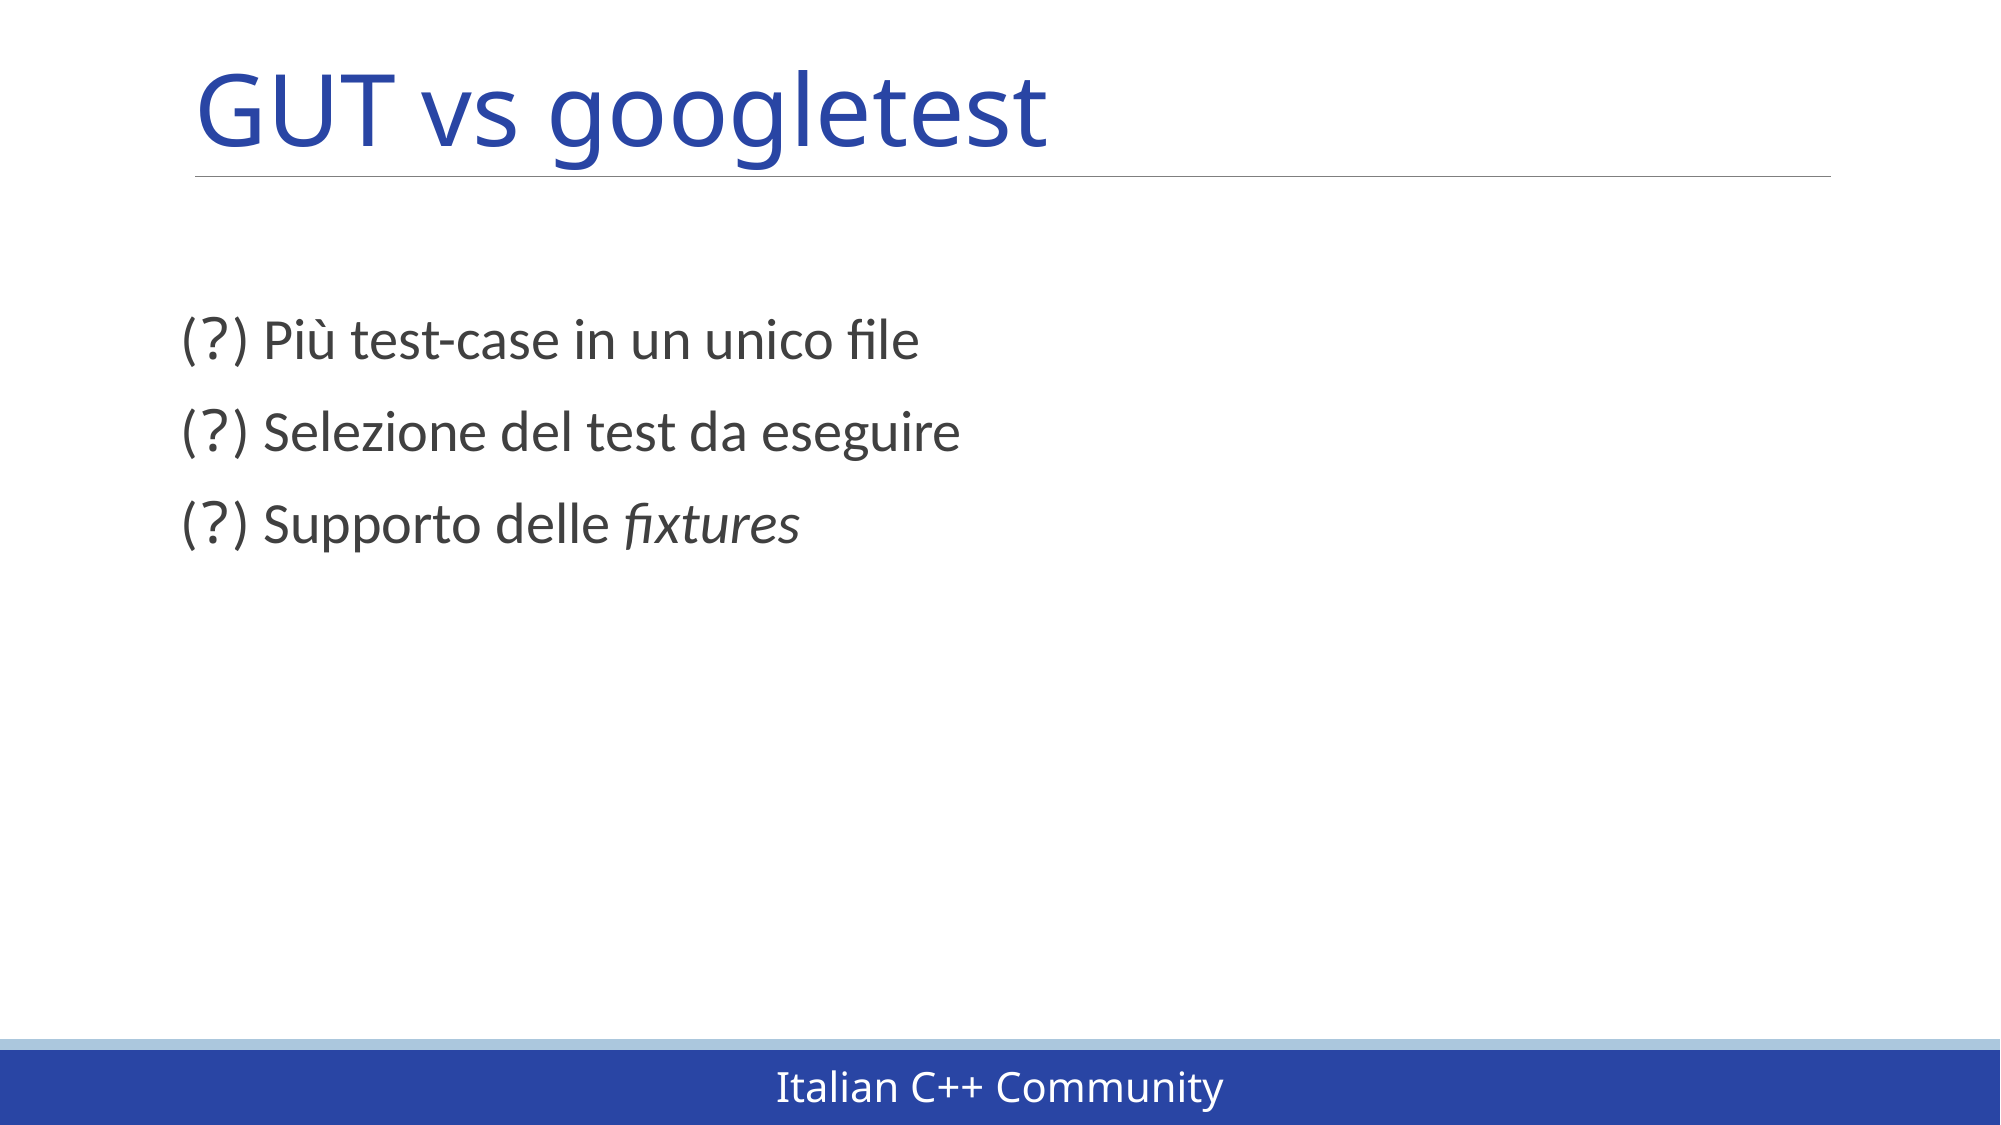

# GUT vs googletest
(?) Più test-case in un unico file
(?) Selezione del test da eseguire
(?) Supporto delle fixtures